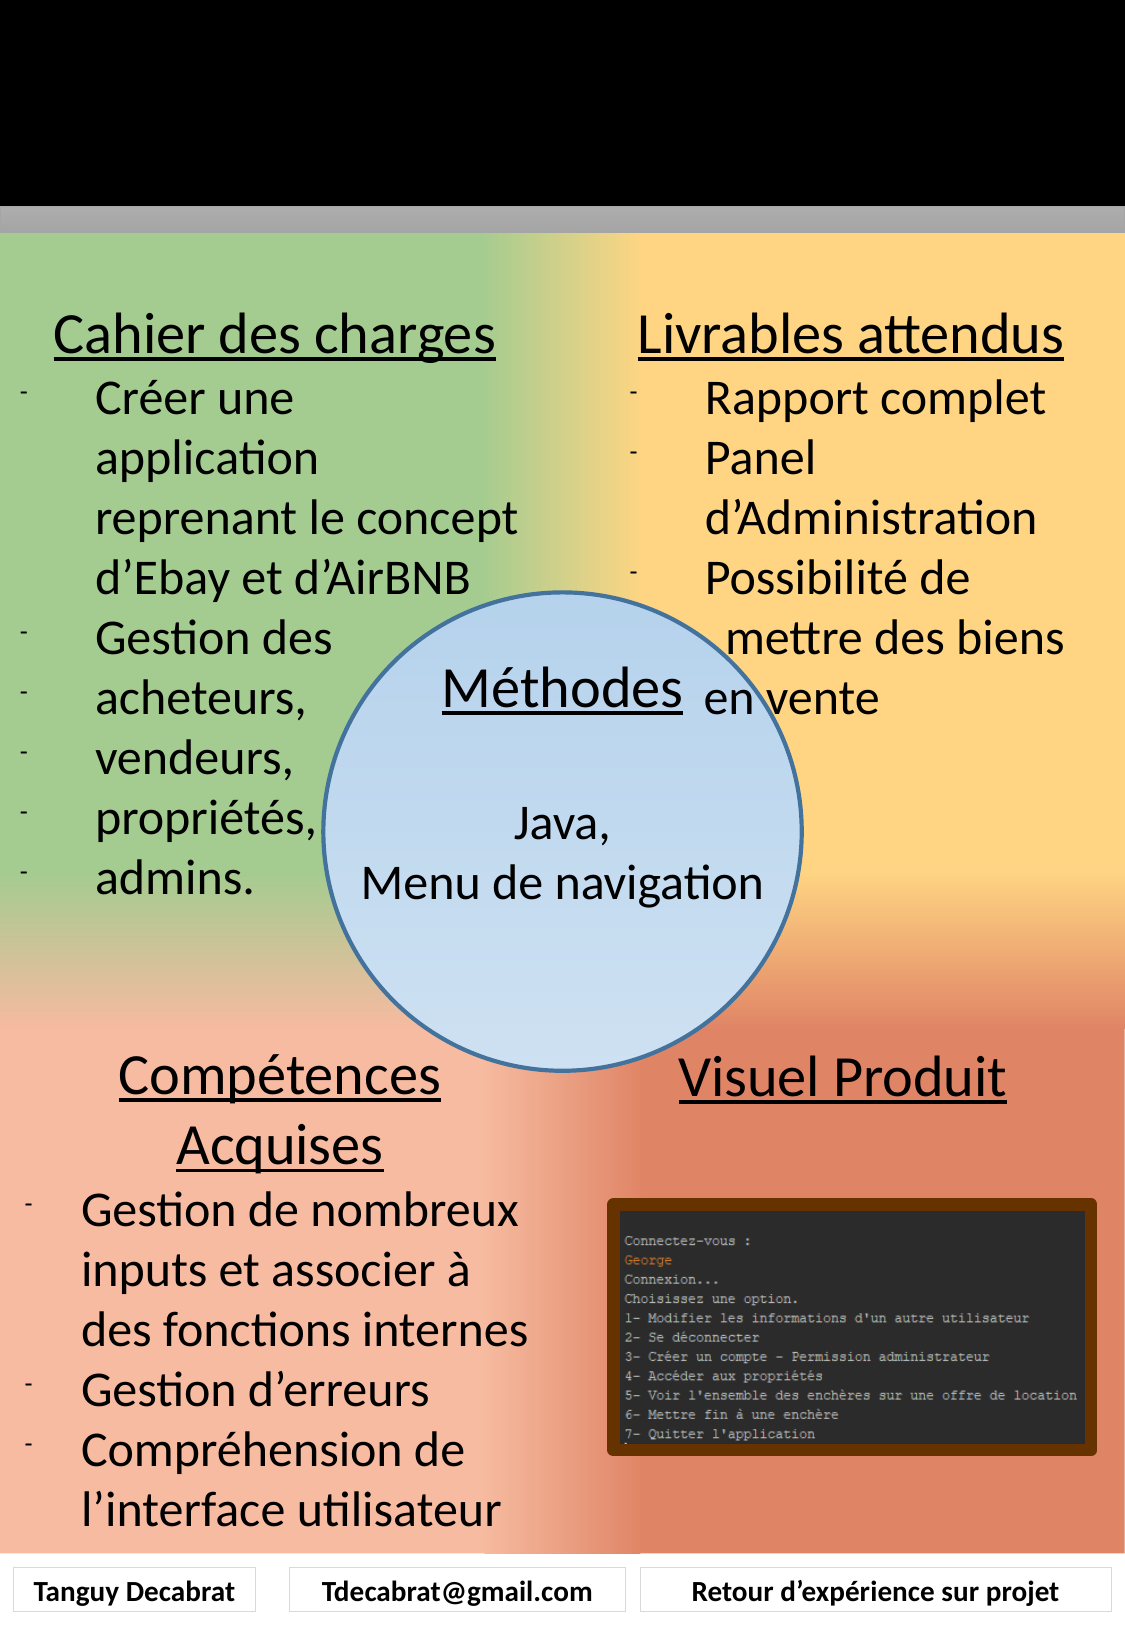

RETEX
Projet - EbayBNB
Cahier des charges
Créer une application reprenant le concept d’Ebay et d’AirBNB
Gestion des
acheteurs,
vendeurs,
propriétés,
admins.
Livrables attendus
Rapport complet
Panel d’Administration
Possibilité de
 mettre des biens
	en vente
Méthodes
Java,
Menu de navigation
Compétences Acquises
Gestion de nombreux inputs et associer à des fonctions internes
Gestion d’erreurs
Compréhension de l’interface utilisateur
Visuel Produit
Tanguy Decabrat
Tdecabrat@gmail.com
Retour d’expérience sur projet